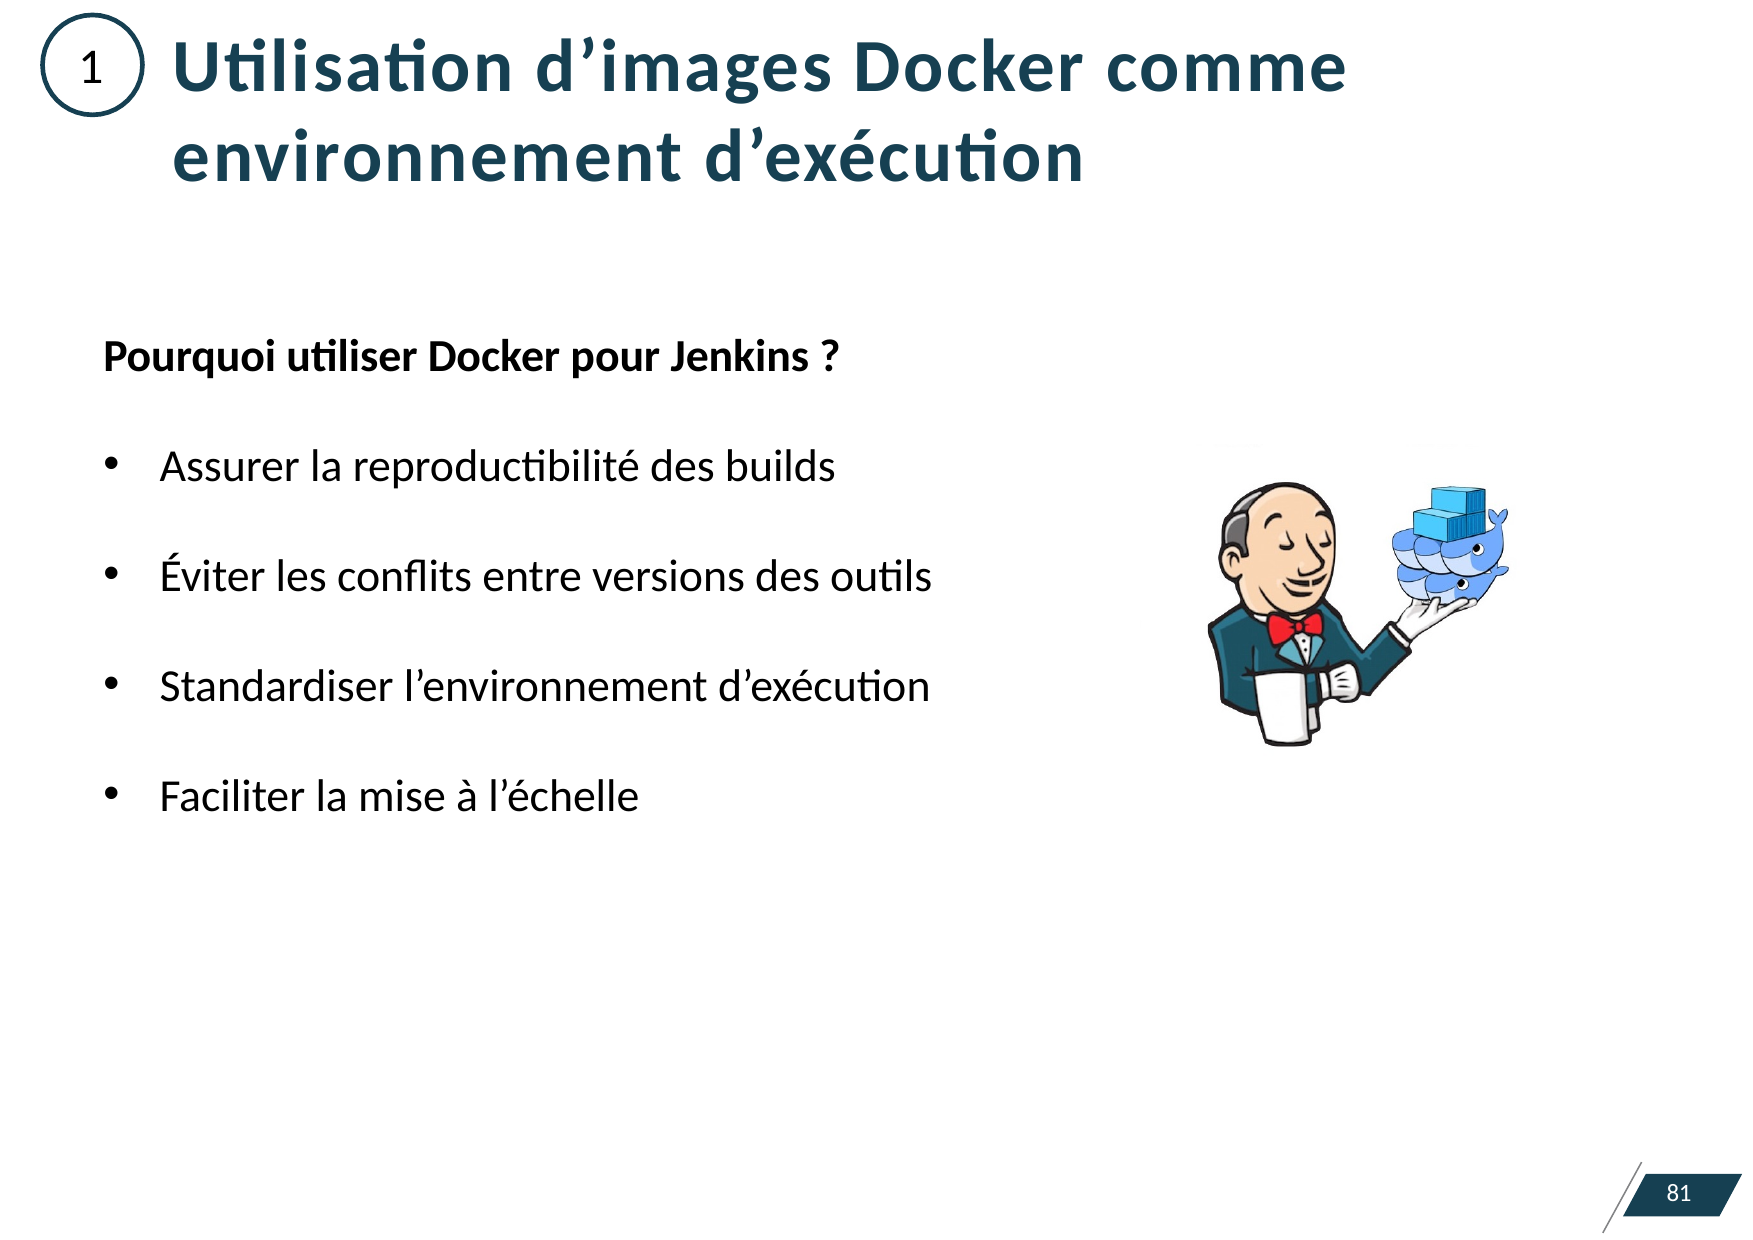

# Utilisation d’images Docker comme environnement d’exécution
1
Pourquoi utiliser Docker pour Jenkins ?
Assurer la reproductibilité des builds
Éviter les conflits entre versions des outils
Standardiser l’environnement d’exécution
Faciliter la mise à l’échelle
81